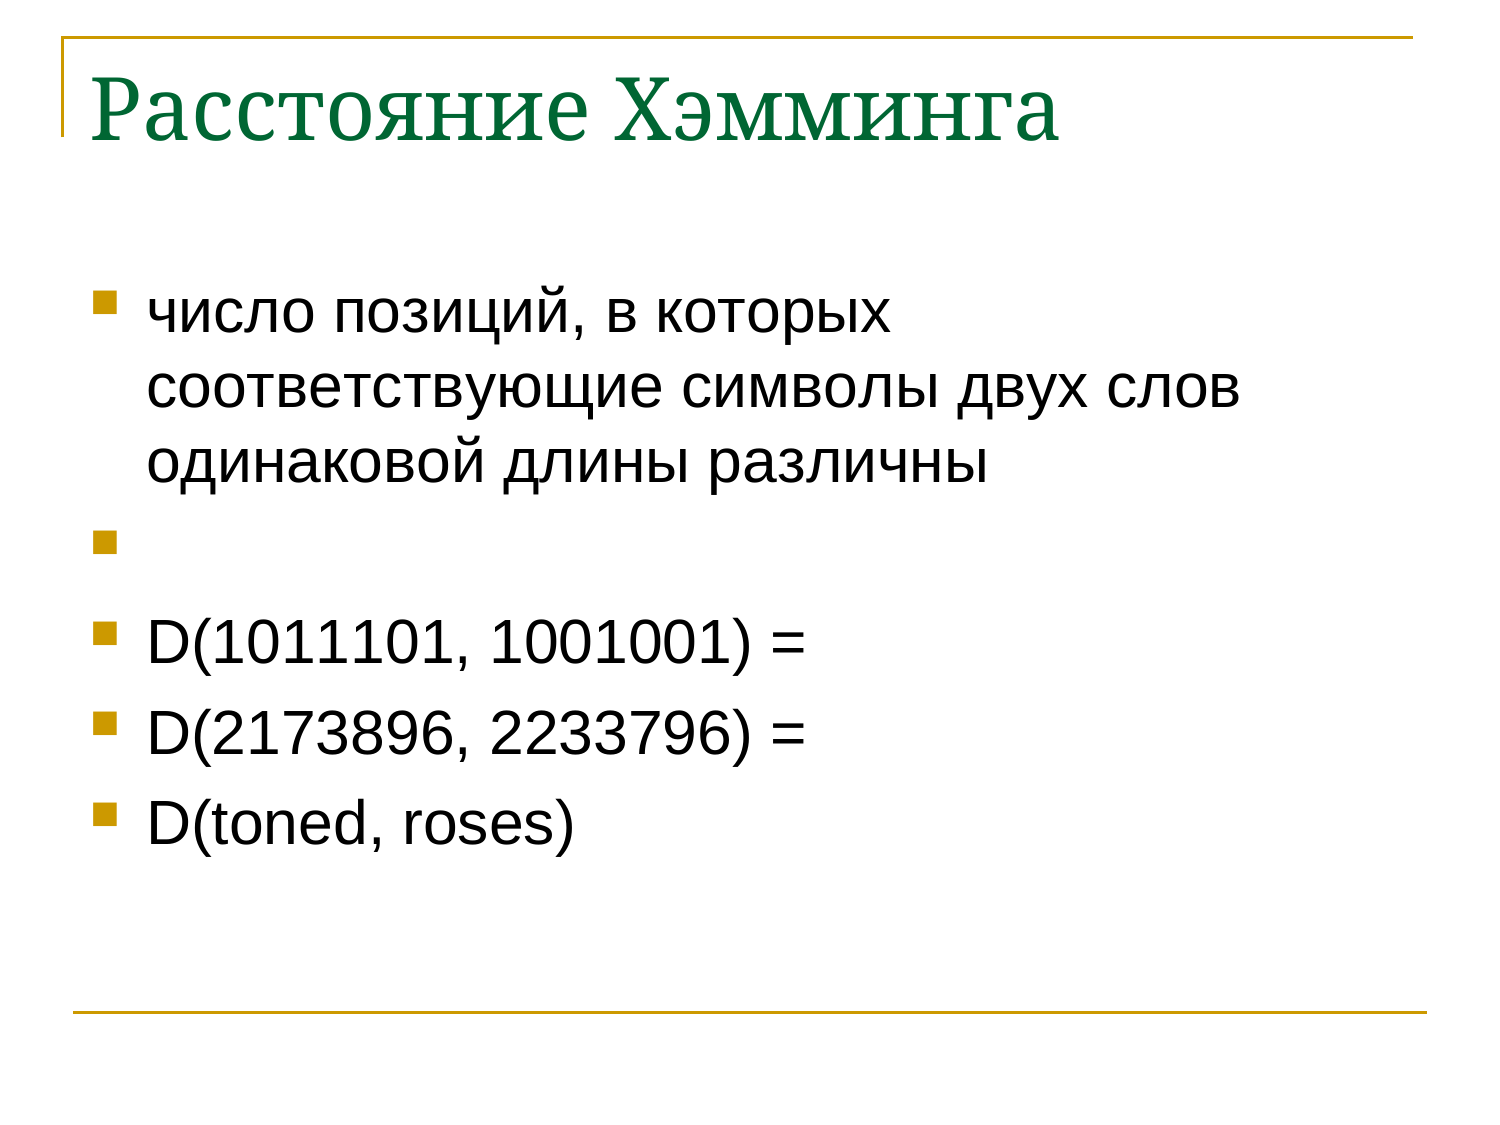

# Расстояние Хэмминга
число позиций, в которых соответствующие символы двух слов одинаковой длины различны
D(1011101, 1001001) =
D(2173896, 2233796) =
D(toned, roses)